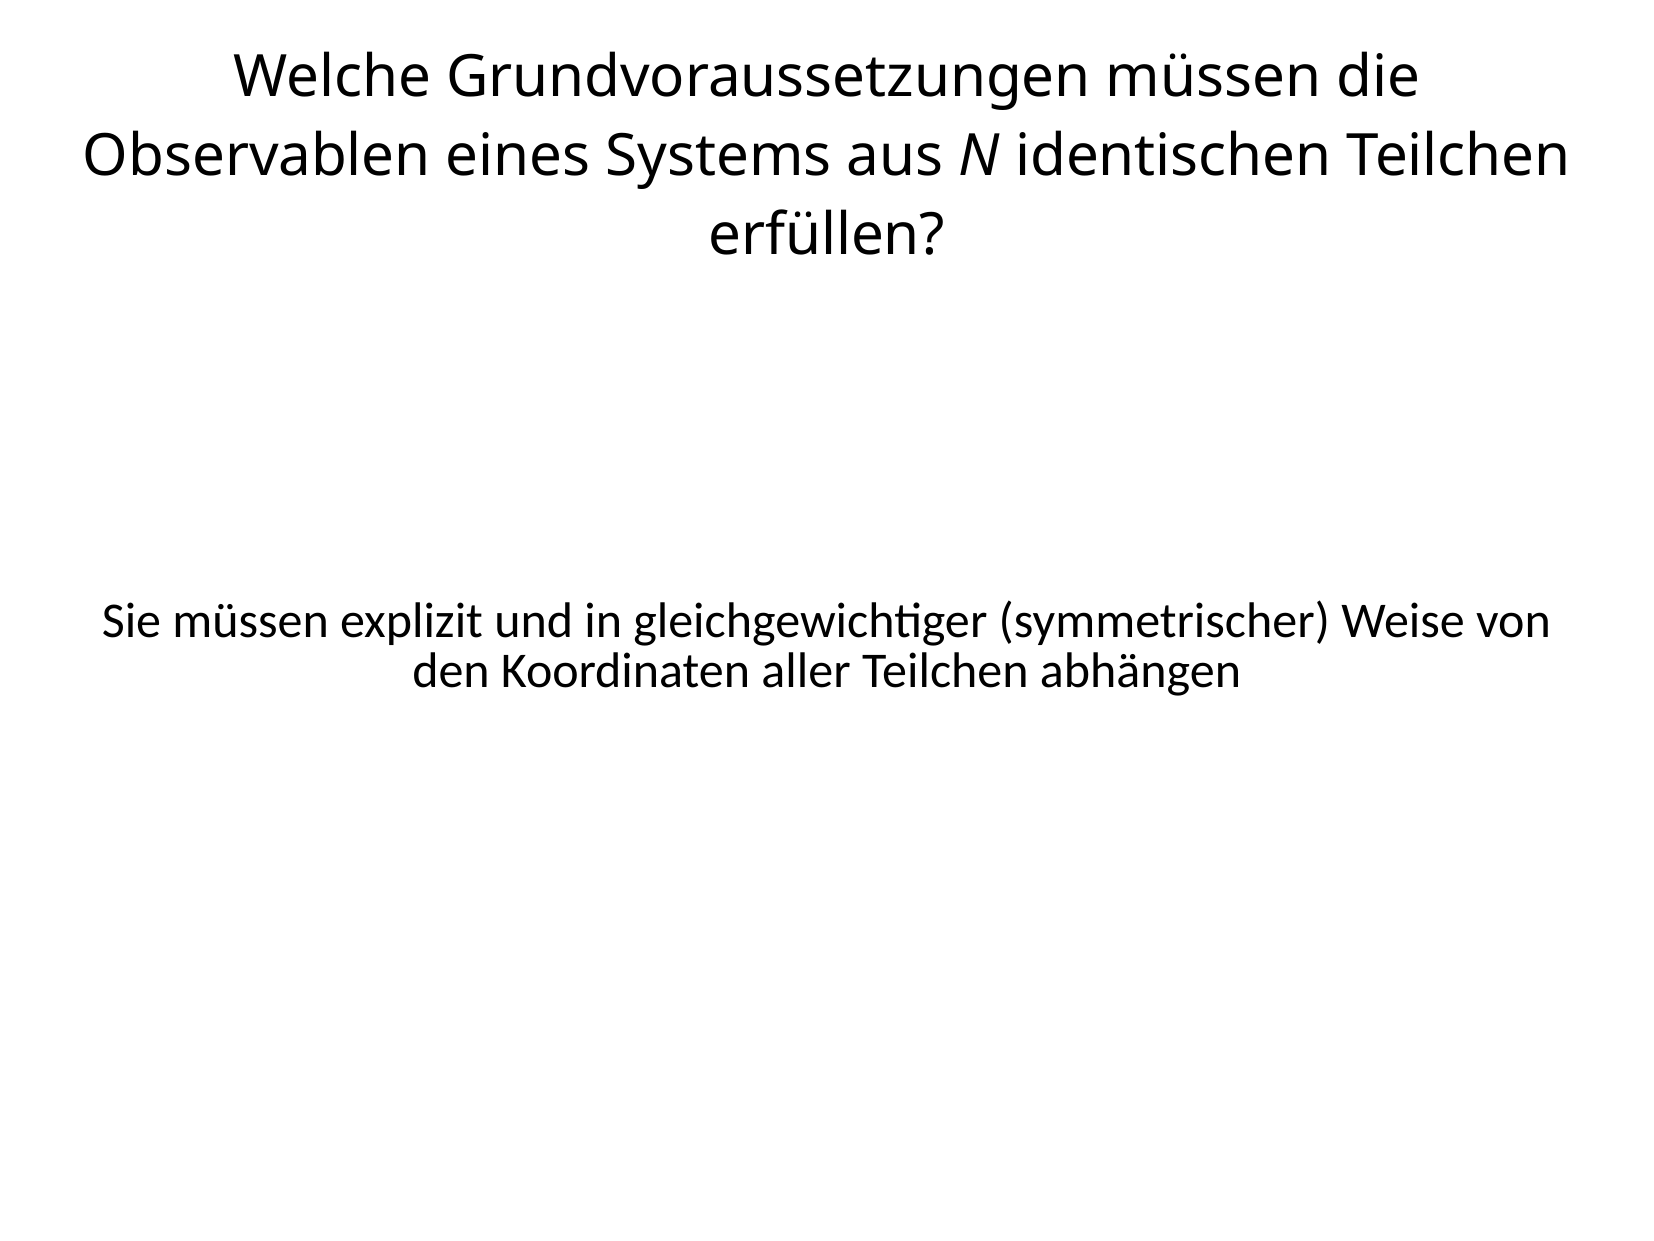

# Welche Grundvoraussetzungen müssen die Observablen eines Systems aus N identischen Teilchen erfüllen?
Sie müssen explizit und in gleichgewichtiger (symmetrischer) Weise von den Koordinaten aller Teilchen abhängen